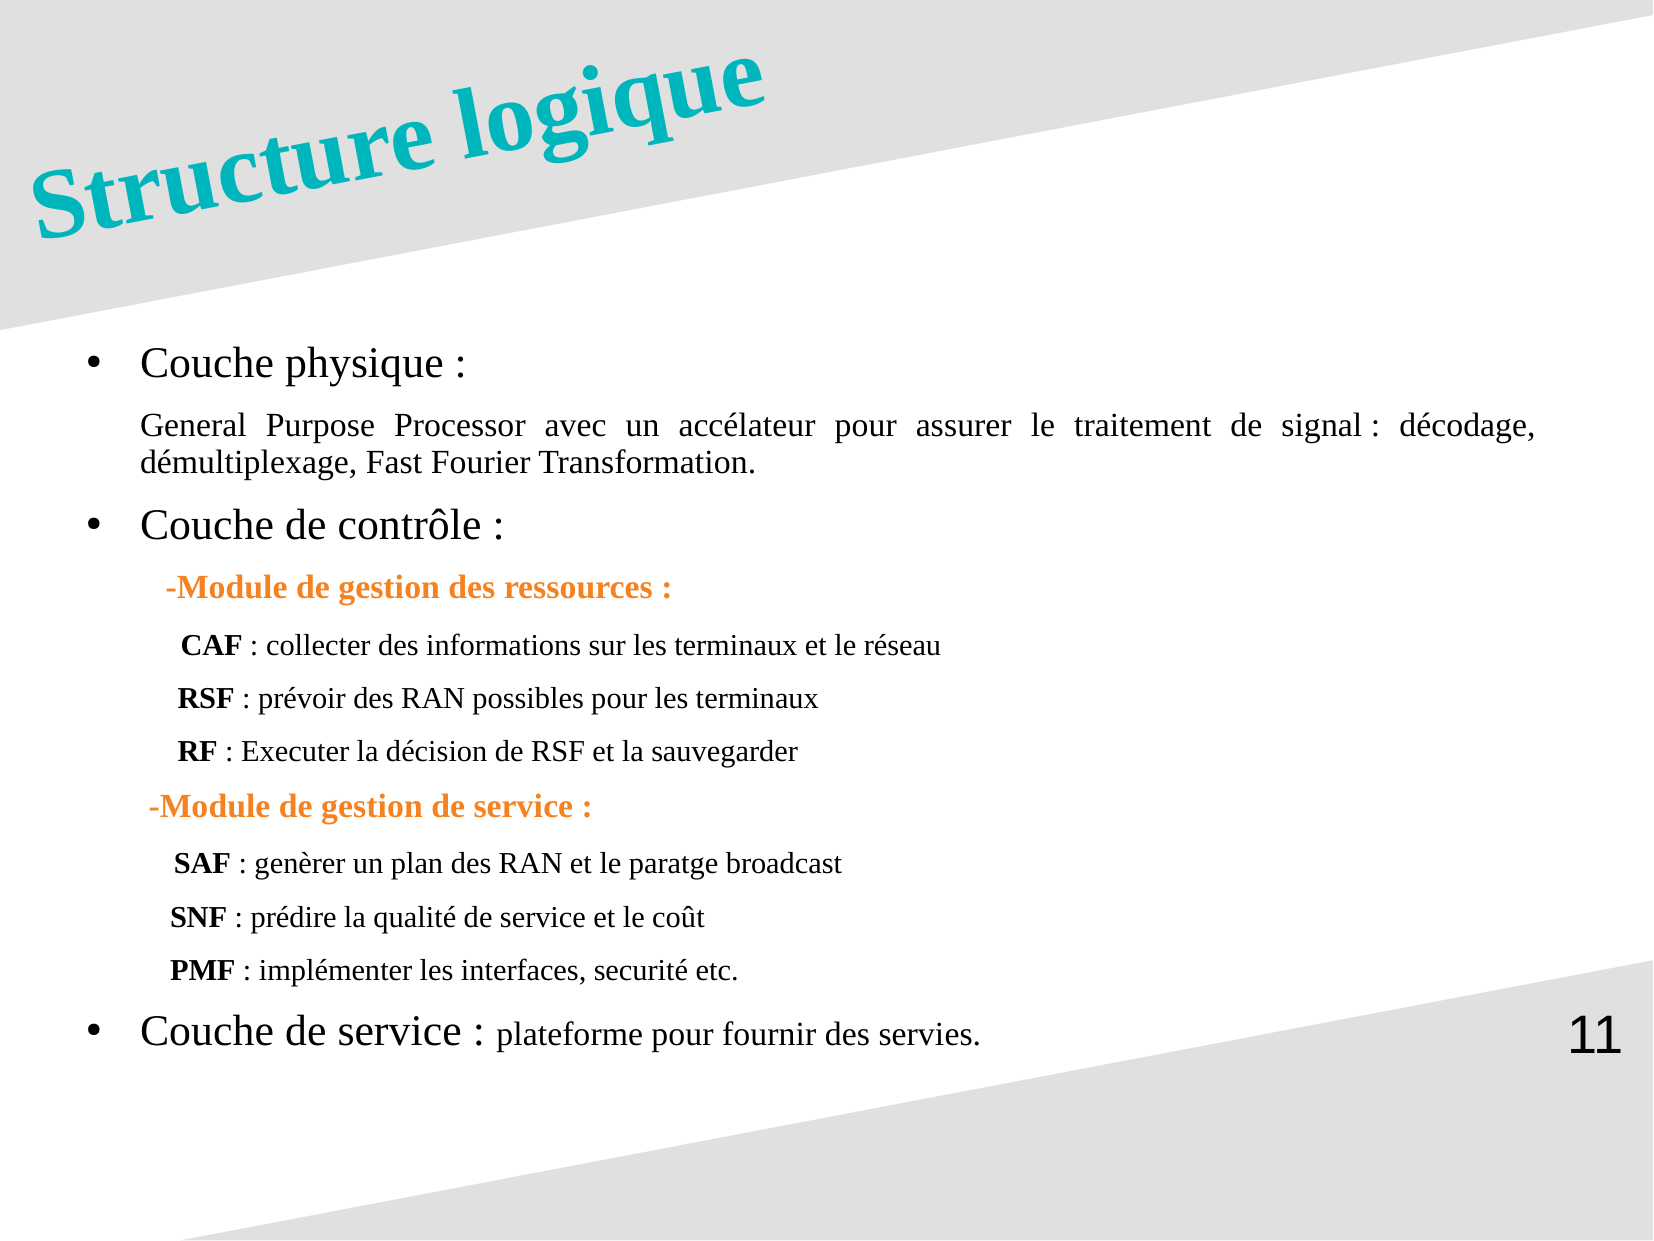

# Structure logique
Couche physique :
General Purpose Processor avec un accélateur pour assurer le traitement de signal : décodage, démultiplexage, Fast Fourier Transformation.
Couche de contrôle :
 -Module de gestion des ressources :
 CAF : collecter des informations sur les terminaux et le réseau
 RSF : prévoir des RAN possibles pour les terminaux
 RF : Executer la décision de RSF et la sauvegarder
 -Module de gestion de service :
 SAF : genèrer un plan des RAN et le paratge broadcast
 SNF : prédire la qualité de service et le coût
 PMF : implémenter les interfaces, securité etc.
Couche de service : plateforme pour fournir des servies.
11